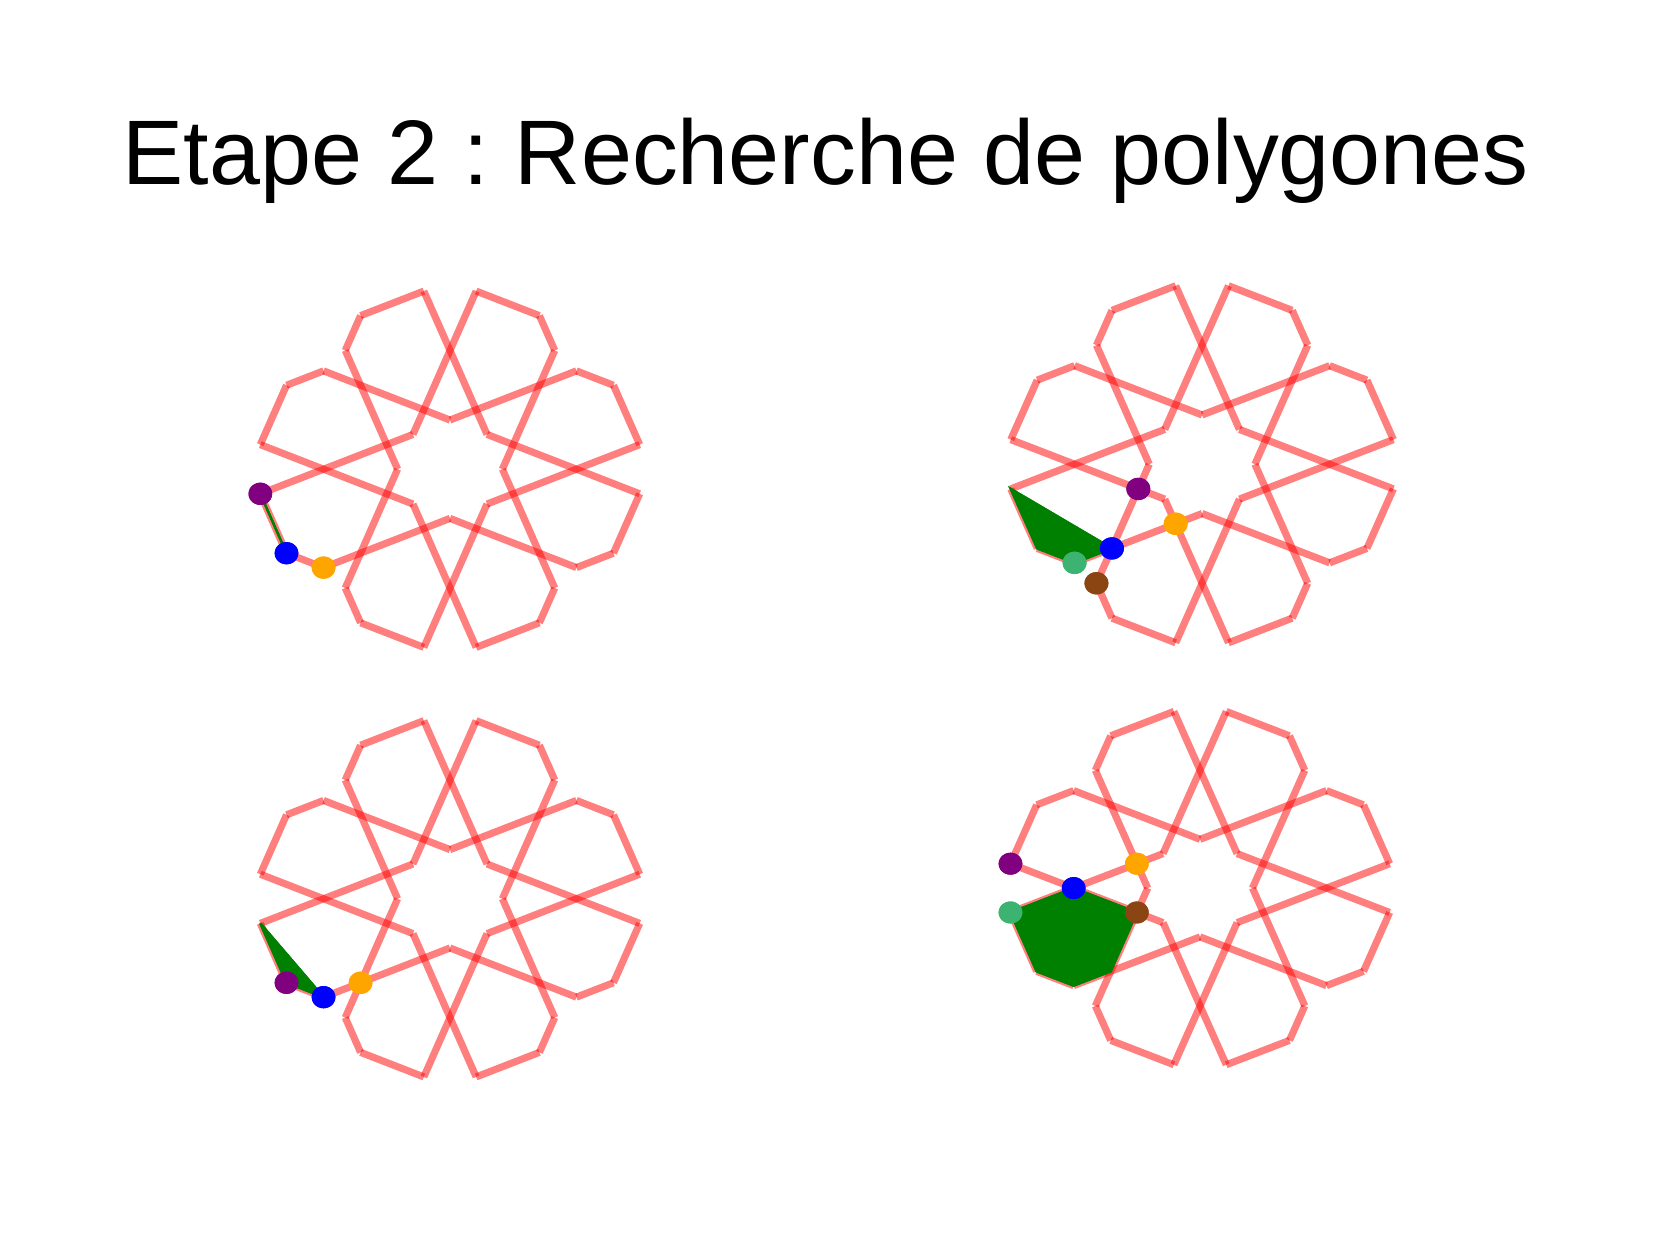

# Etape 2 : Recherche de polygones